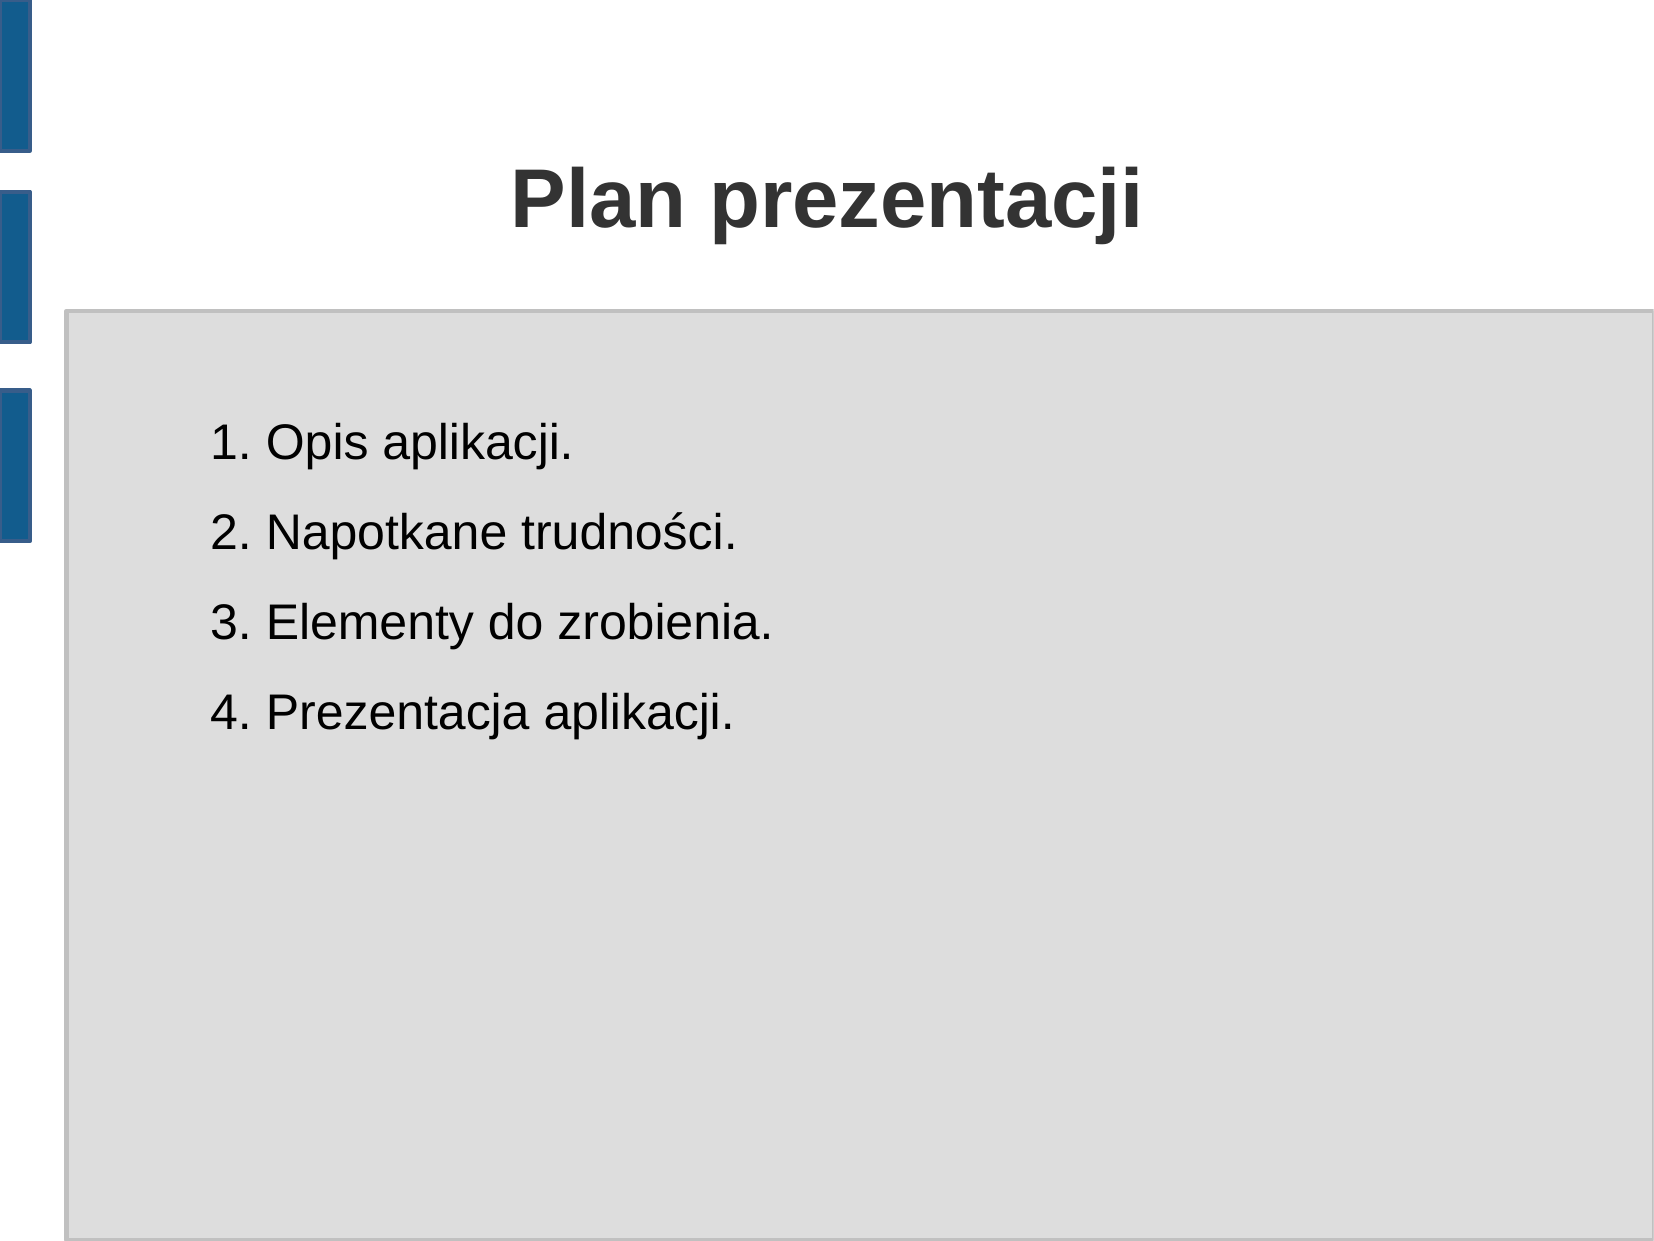

# Plan prezentacji
1. Opis aplikacji.
2. Napotkane trudności.
3. Elementy do zrobienia.
4. Prezentacja aplikacji.